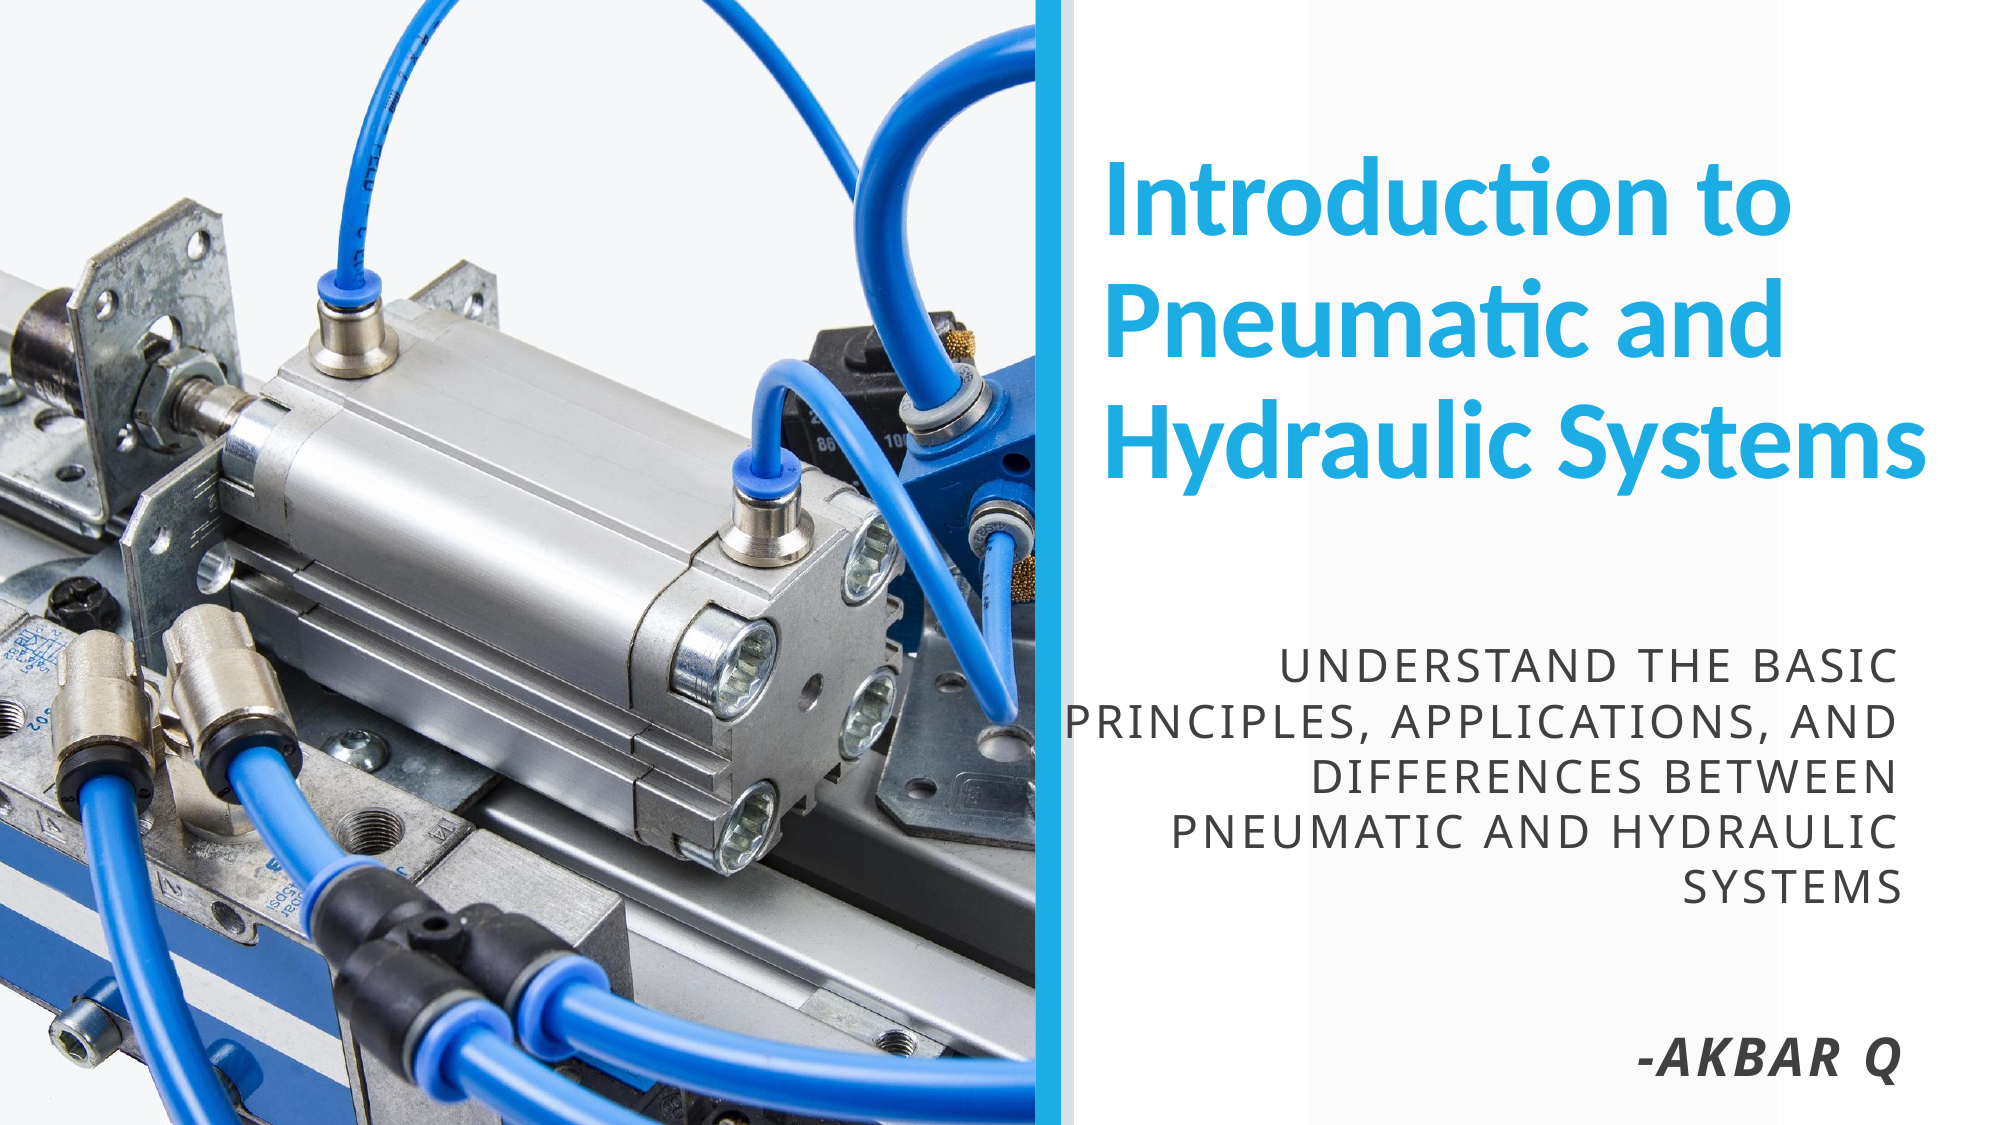

# Introduction to Pneumatic and Hydraulic Systems
Understand the basic principles, applications, and differences between pneumatic and hydraulic systems
-Akbar Q